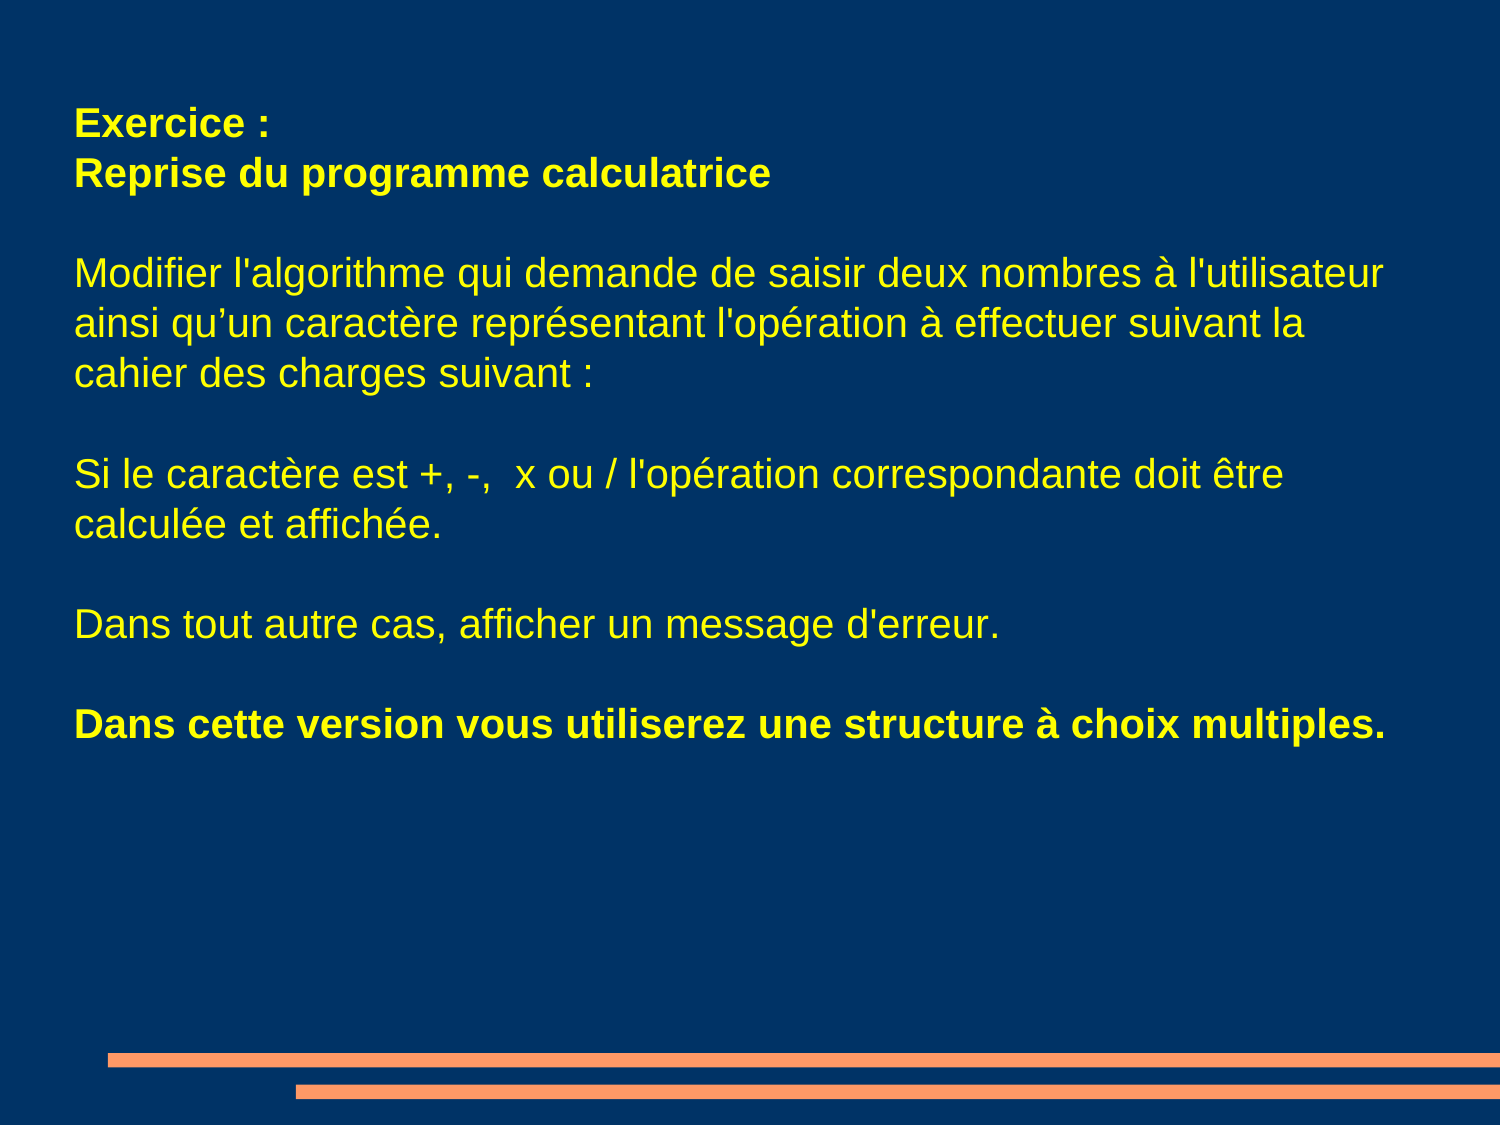

Exercice :
Reprise du programme calculatrice
Modifier l'algorithme qui demande de saisir deux nombres à l'utilisateur ainsi qu’un caractère représentant l'opération à effectuer suivant la cahier des charges suivant :
Si le caractère est +, -, x ou / l'opération correspondante doit être calculée et affichée.
Dans tout autre cas, afficher un message d'erreur.
Dans cette version vous utiliserez une structure à choix multiples.
#